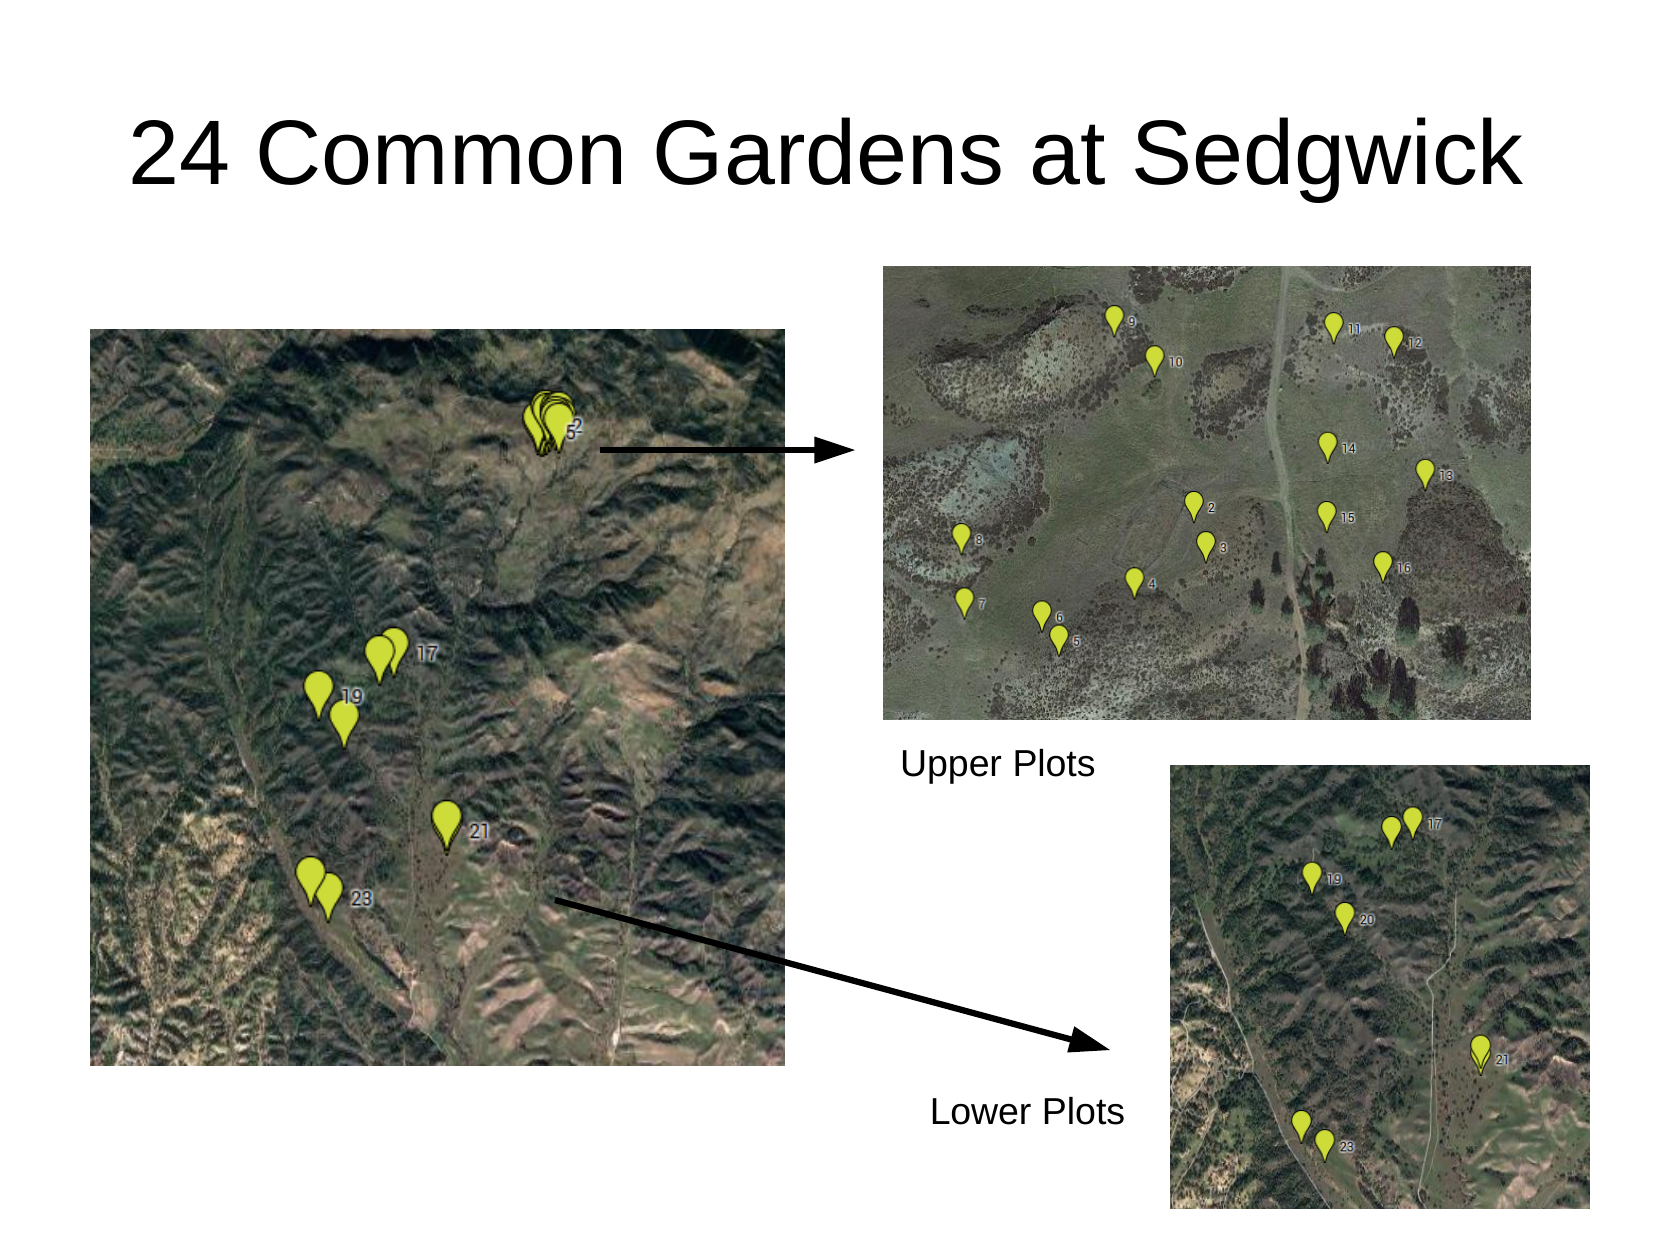

# 24 Common Gardens at Sedgwick
Upper Plots
Lower Plots